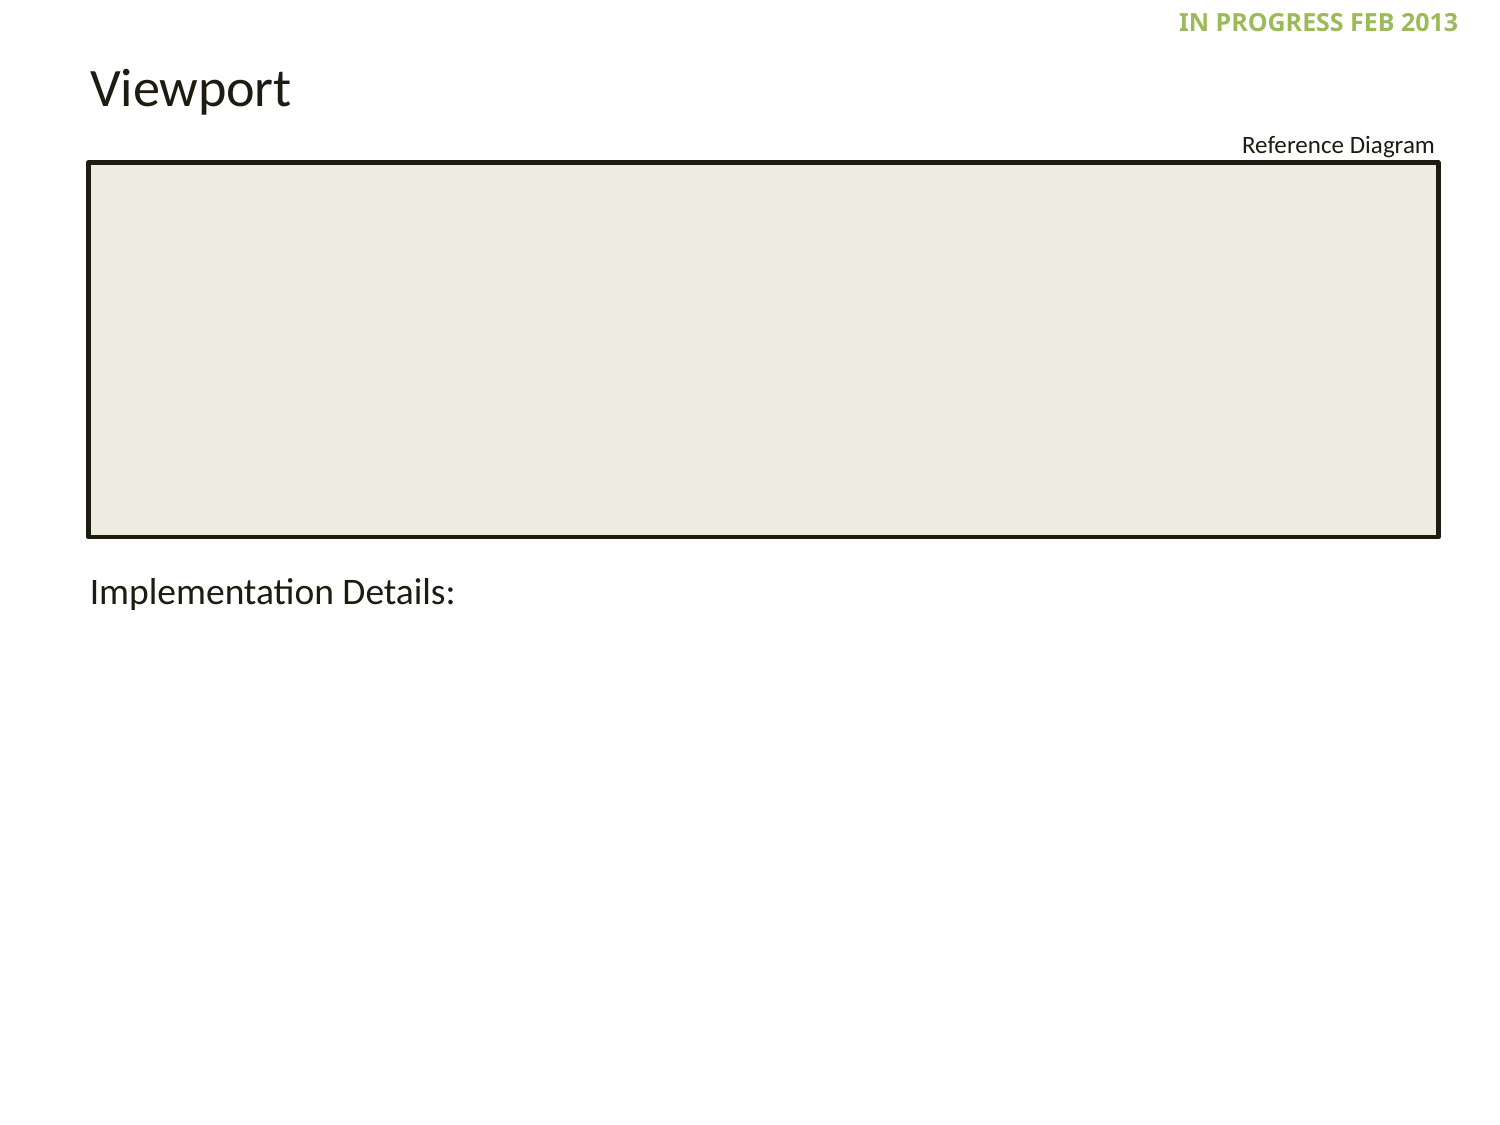

IN PROGRESS FEB 2013
# Viewport
Reference Diagram
Implementation Details: